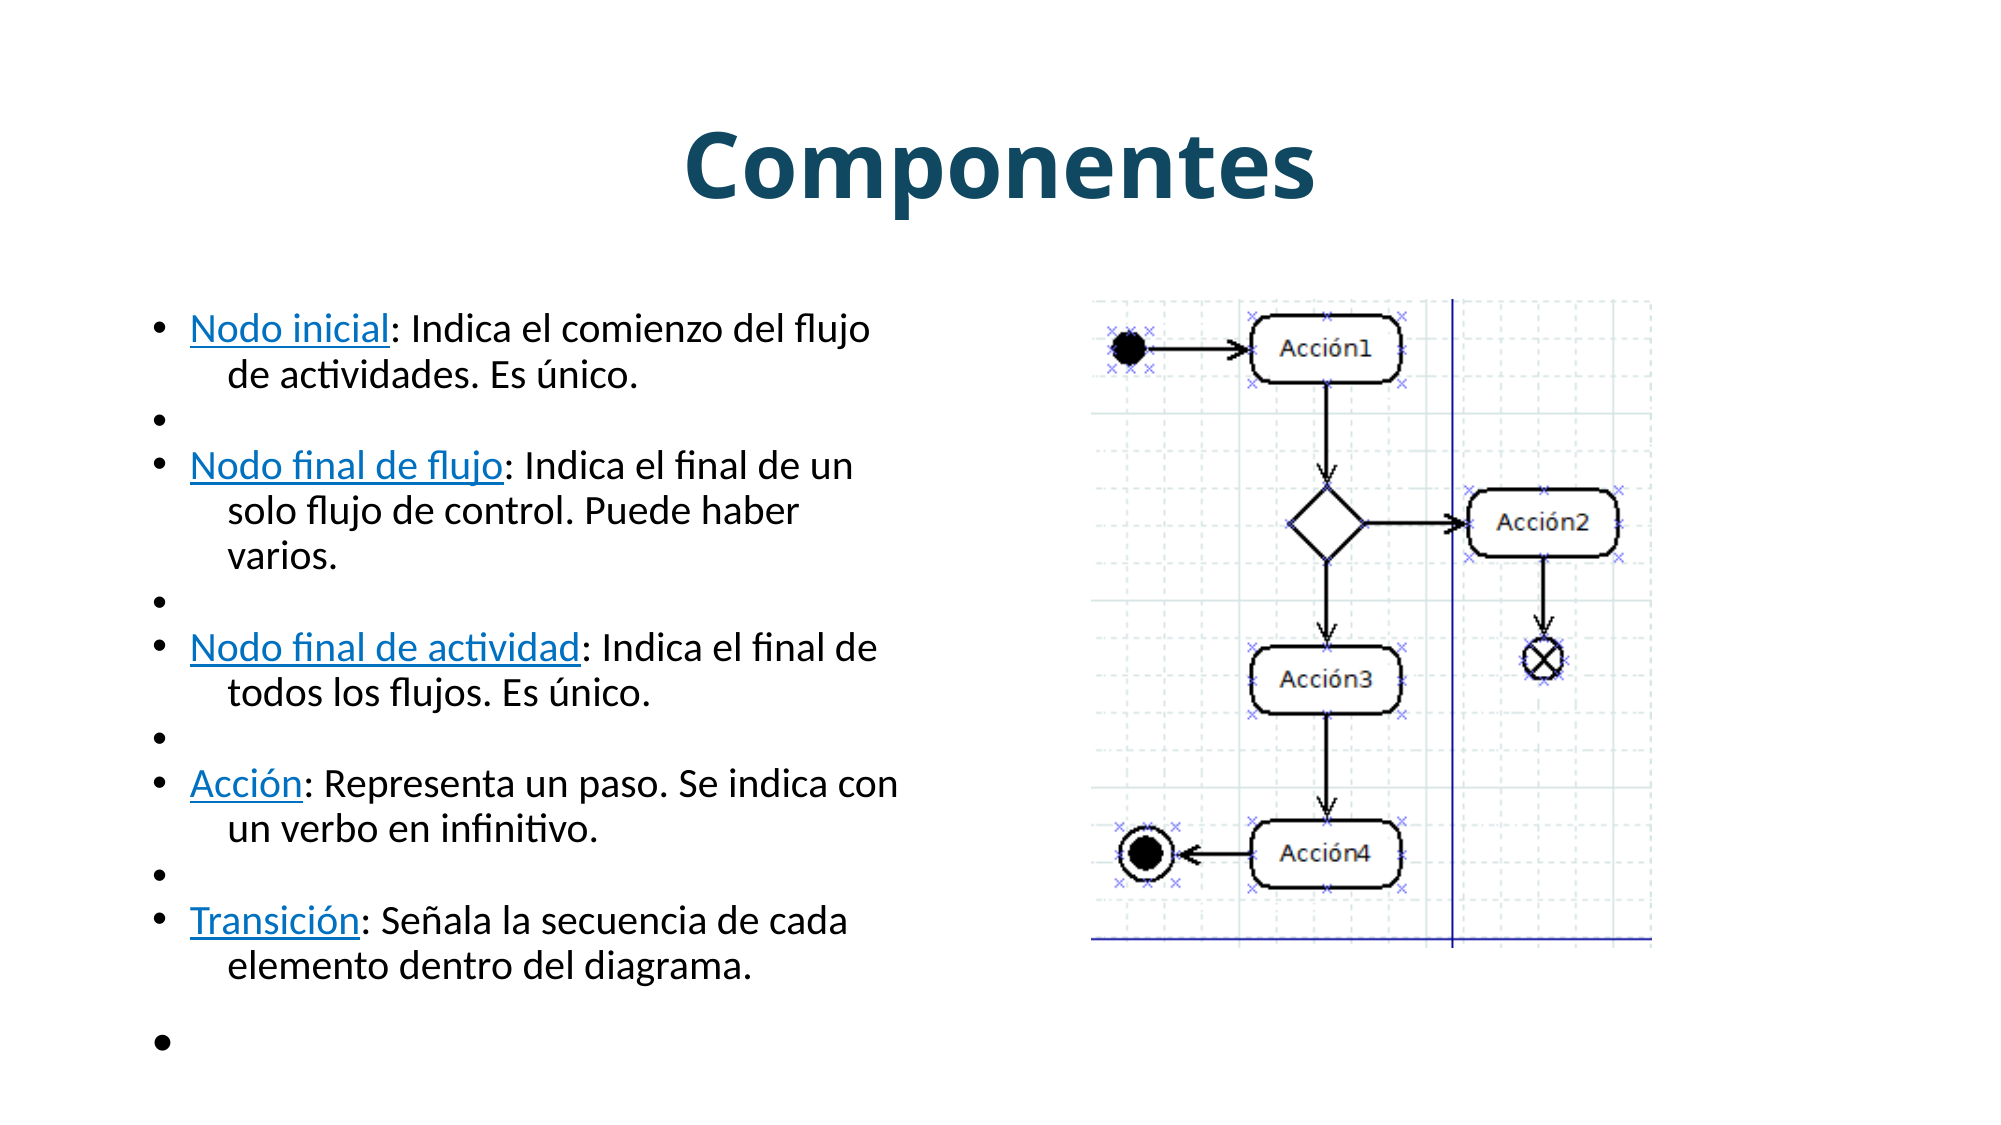

# Componentes
Nodo inicial: Indica el comienzo del flujo de actividades. Es único.
Nodo final de flujo: Indica el final de un solo flujo de control. Puede haber varios.
Nodo final de actividad: Indica el final de todos los flujos. Es único.
Acción: Representa un paso. Se indica con un verbo en infinitivo.
Transición: Señala la secuencia de cada elemento dentro del diagrama.